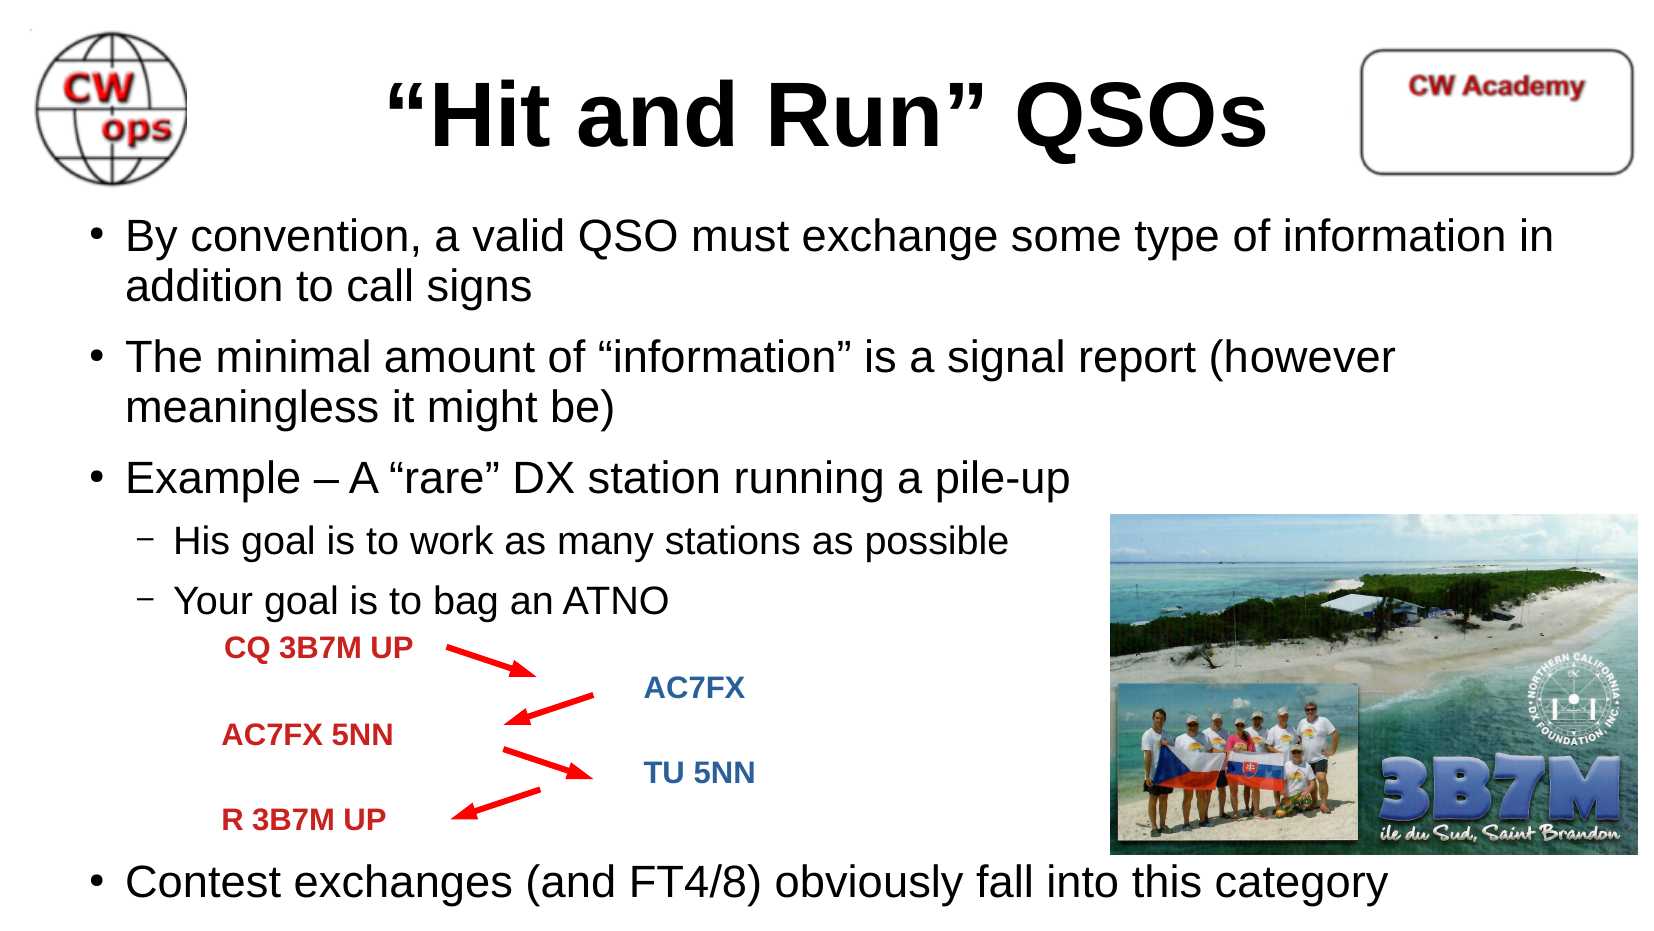

# “Hit and Run” QSOs
By convention, a valid QSO must exchange some type of information in addition to call signs
The minimal amount of “information” is a signal report (however meaningless it might be)
Example – A “rare” DX station running a pile-up
His goal is to work as many stations as possible
Your goal is to bag an ATNO
	CQ 3B7M UP
 AC7FX
AC7FX 5NN
 TU 5NN
R 3B7M UP
Contest exchanges (and FT4/8) obviously fall into this category